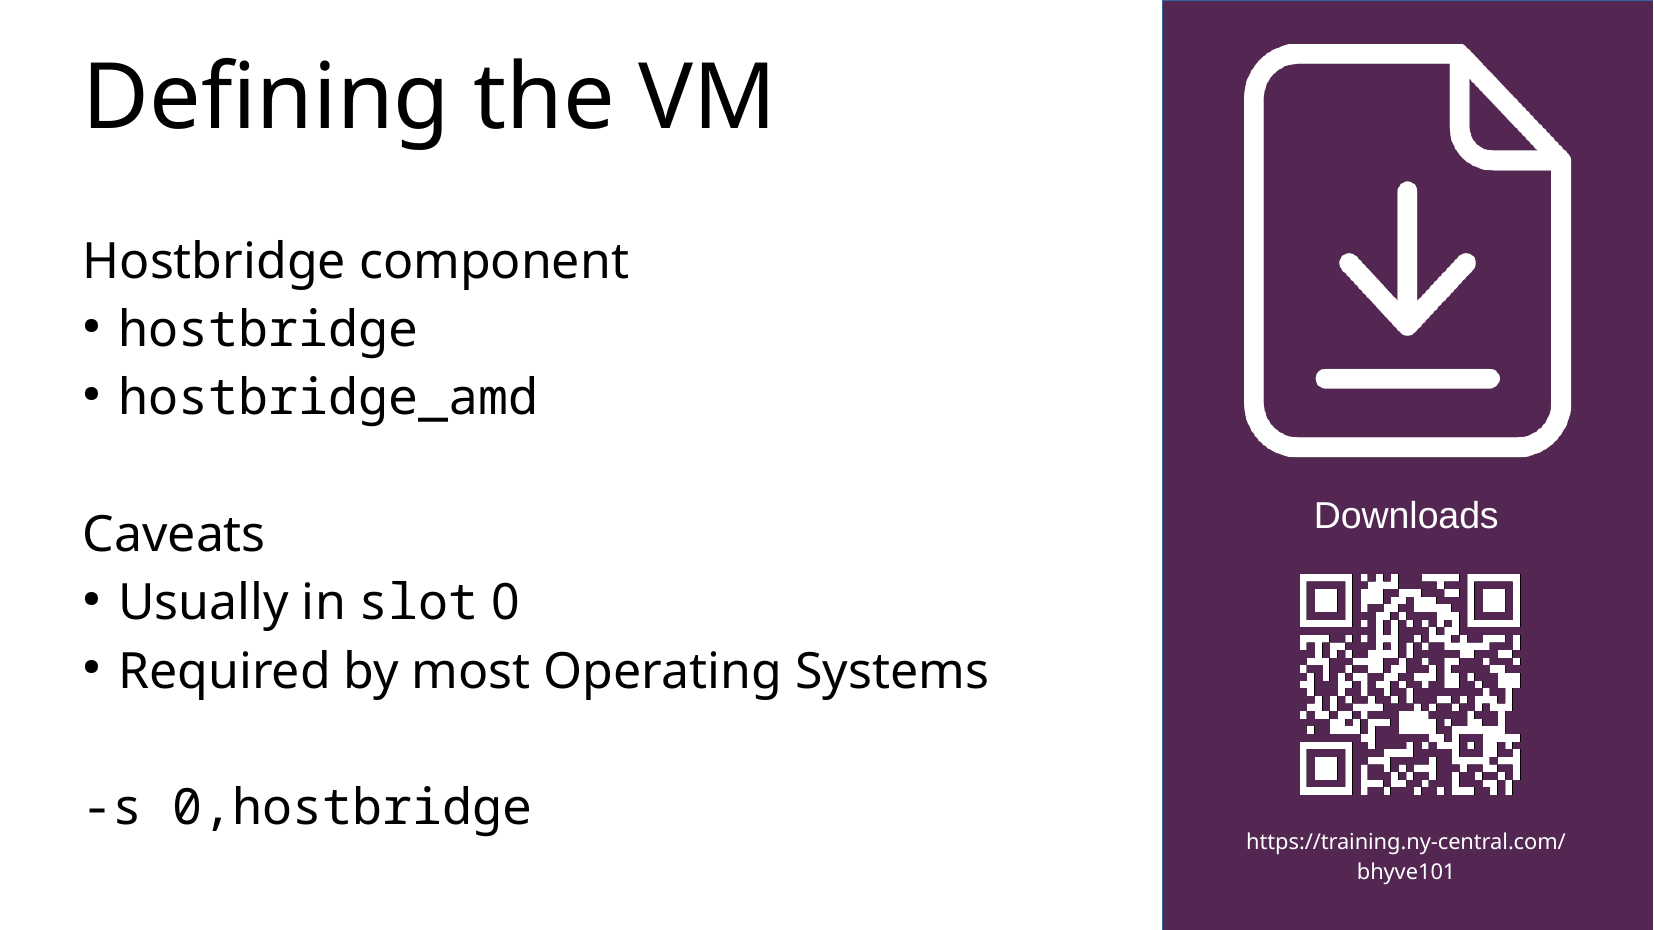

# Defining the VM
Hostbridge component
hostbridge
hostbridge_amd
Caveats
Usually in slot 0
Required by most Operating Systems
-s 0,hostbridge
Downloads
https://training.ny-central.com/bhyve101